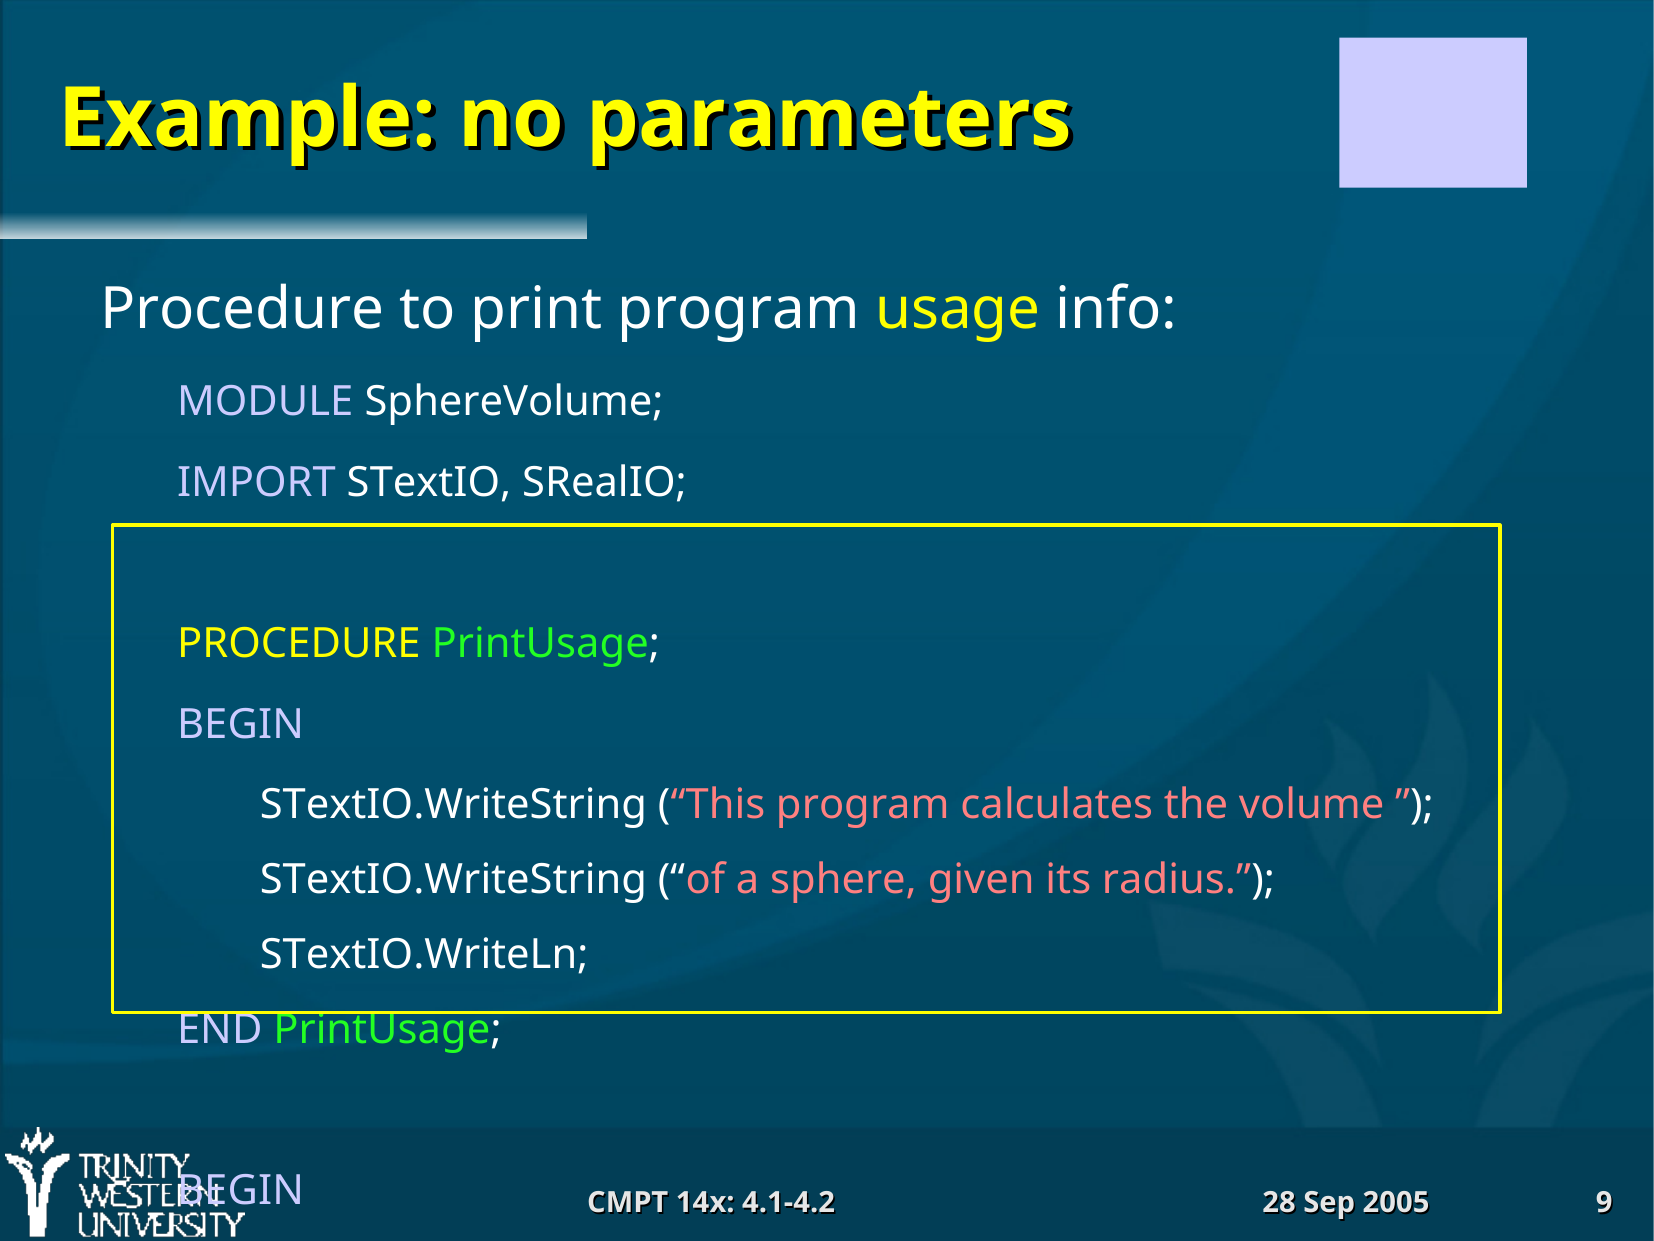

# Example: no parameters
Procedure to print program usage info:
MODULE SphereVolume;
IMPORT STextIO, SRealIO;
PROCEDURE PrintUsage;
BEGIN
STextIO.WriteString (“This program calculates the volume ”);
STextIO.WriteString (“of a sphere, given its radius.”);
STextIO.WriteLn;
END PrintUsage;
BEGIN
PrintUsage;
CMPT 14x: 4.1-4.2
28 Sep 2005
9